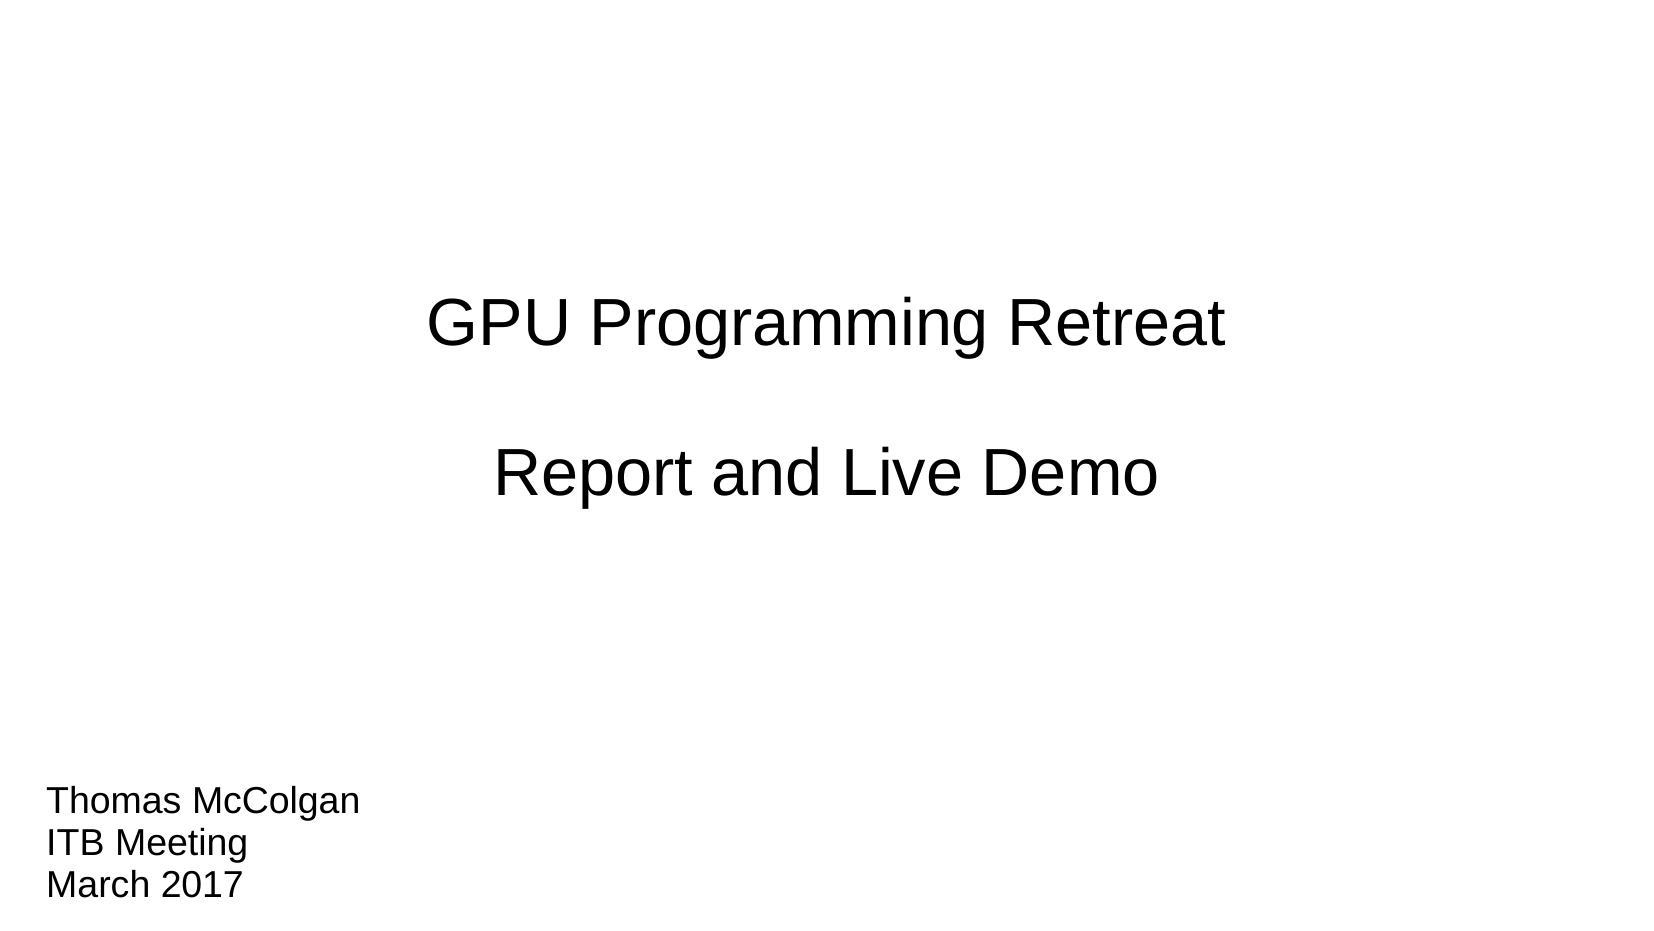

# GPU Programming Retreat
Report and Live Demo
Thomas McColgan
ITB Meeting
March 2017